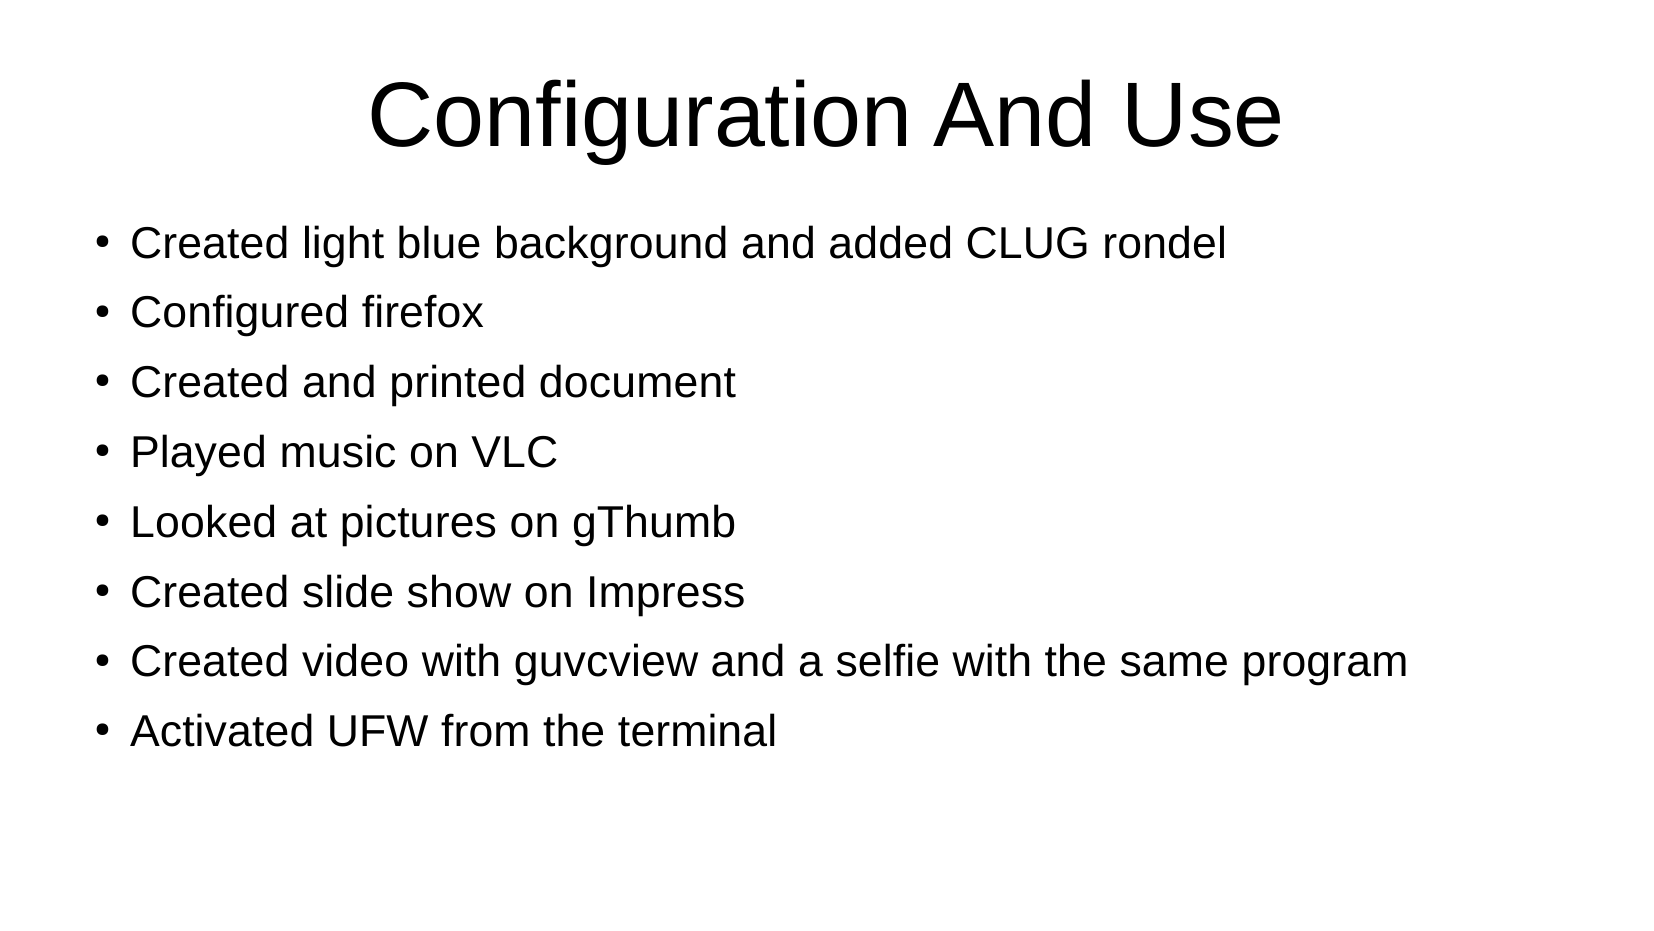

# Configuration And Use
Created light blue background and added CLUG rondel
Configured firefox
Created and printed document
Played music on VLC
Looked at pictures on gThumb
Created slide show on Impress
Created video with guvcview and a selfie with the same program
Activated UFW from the terminal